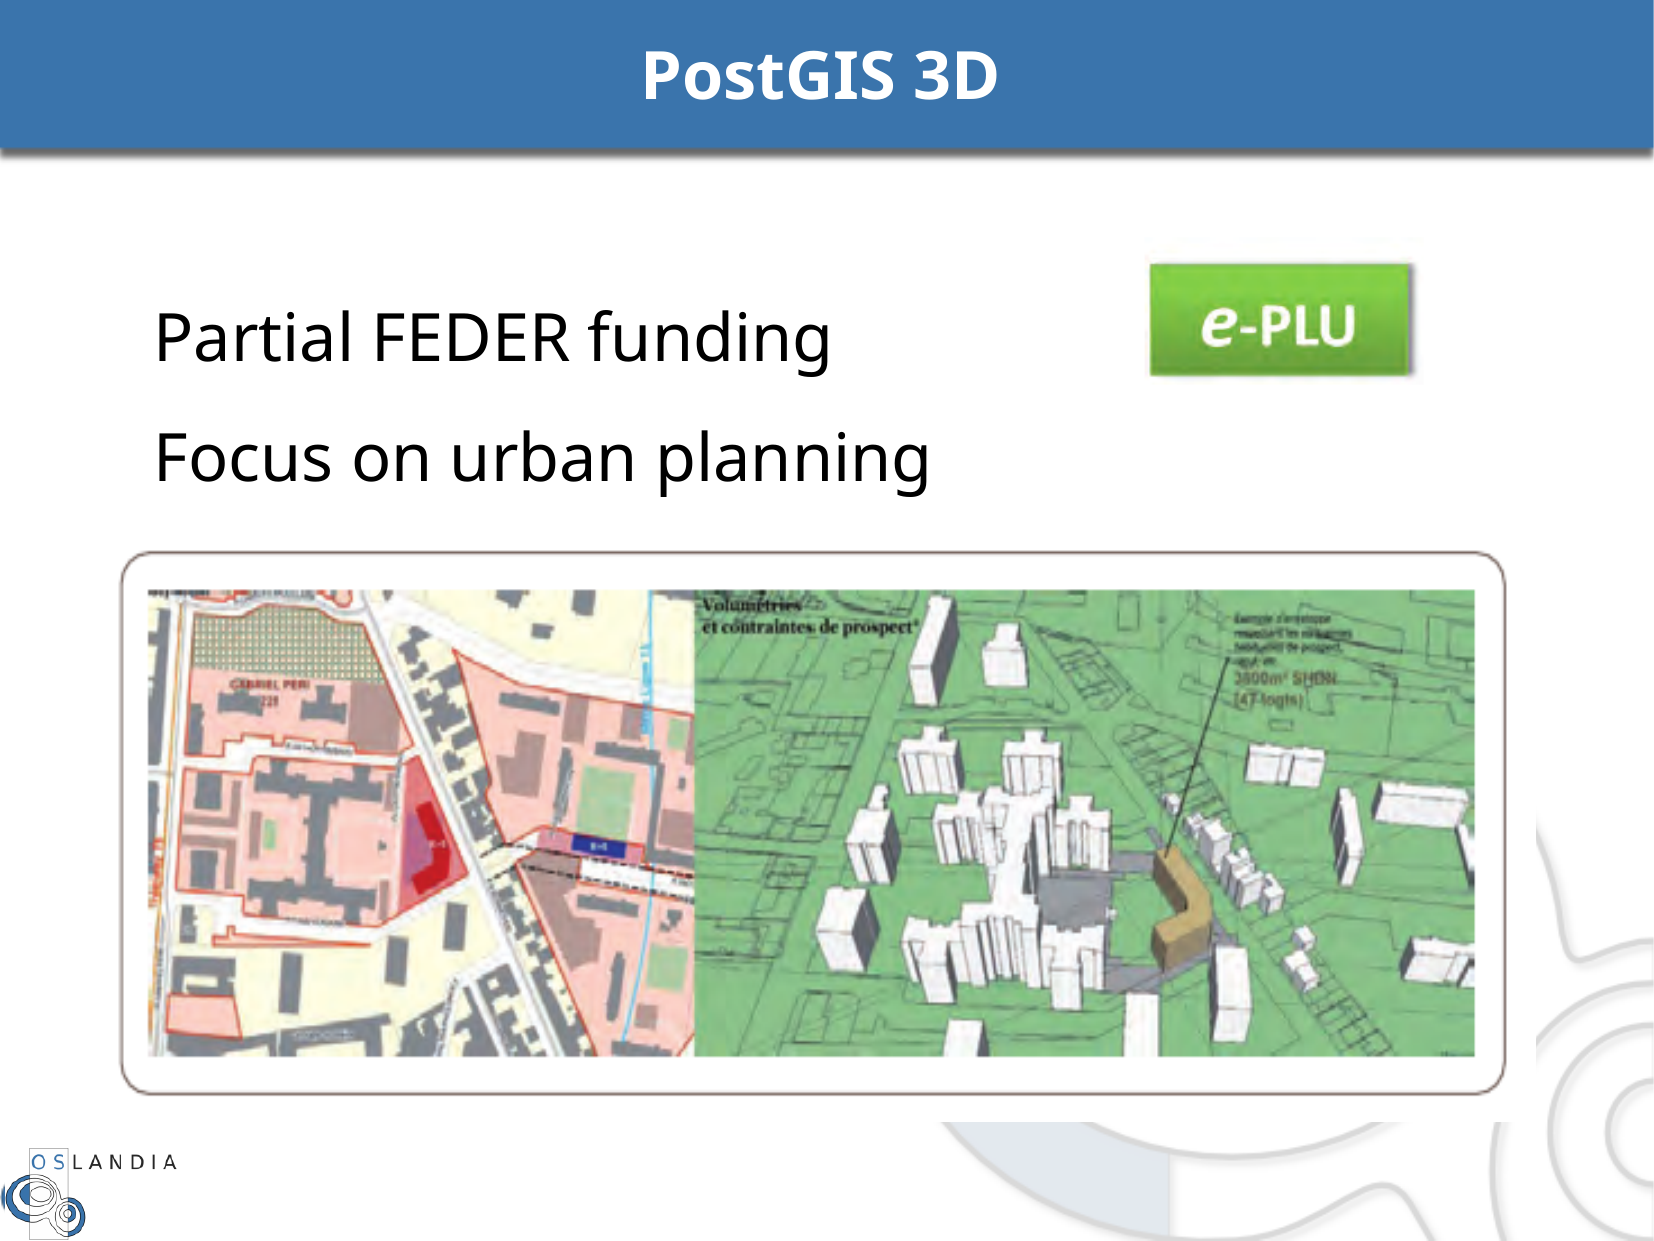

# PostGIS 3D
Partial FEDER funding
Focus on urban planning